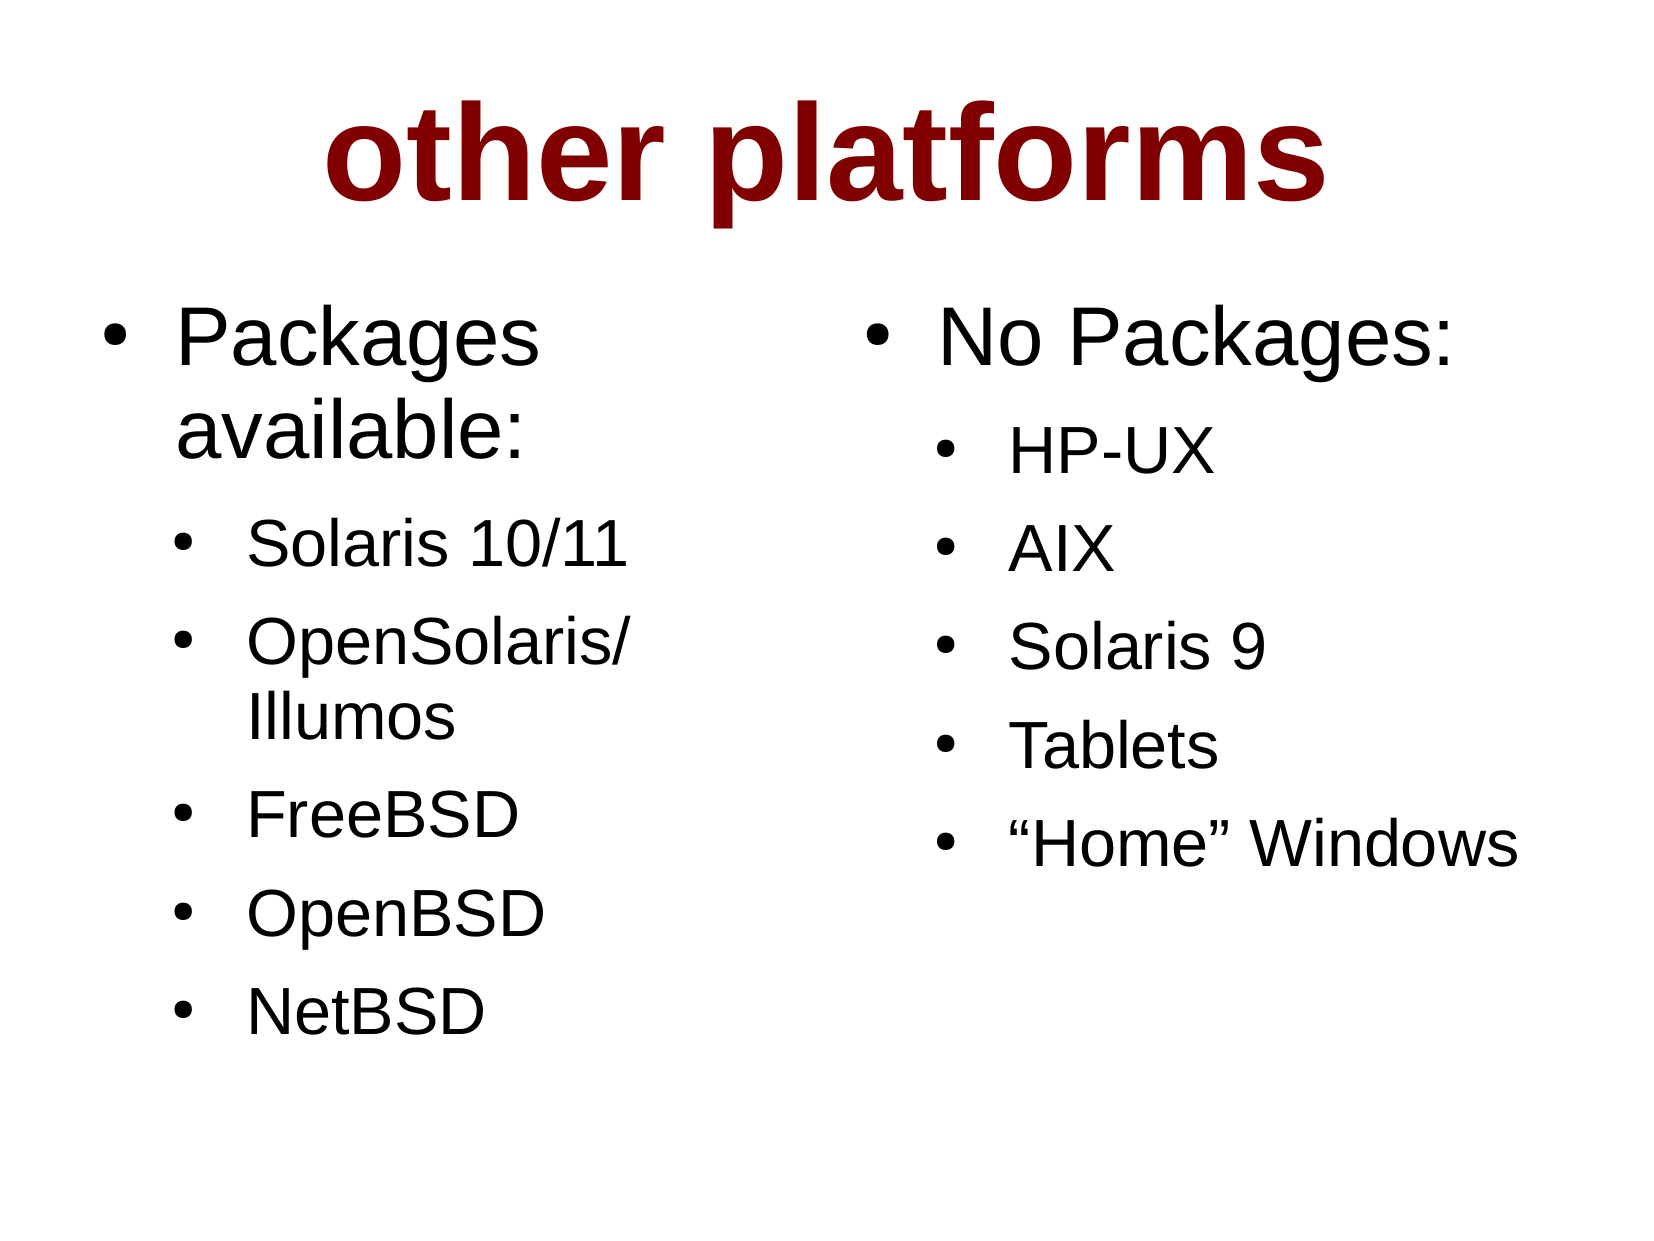

# other platforms
Packages available:
Solaris 10/11
OpenSolaris/
Illumos
FreeBSD
OpenBSD
NetBSD
No Packages:
HP-UX
AIX
Solaris 9
Tablets
“Home” Windows